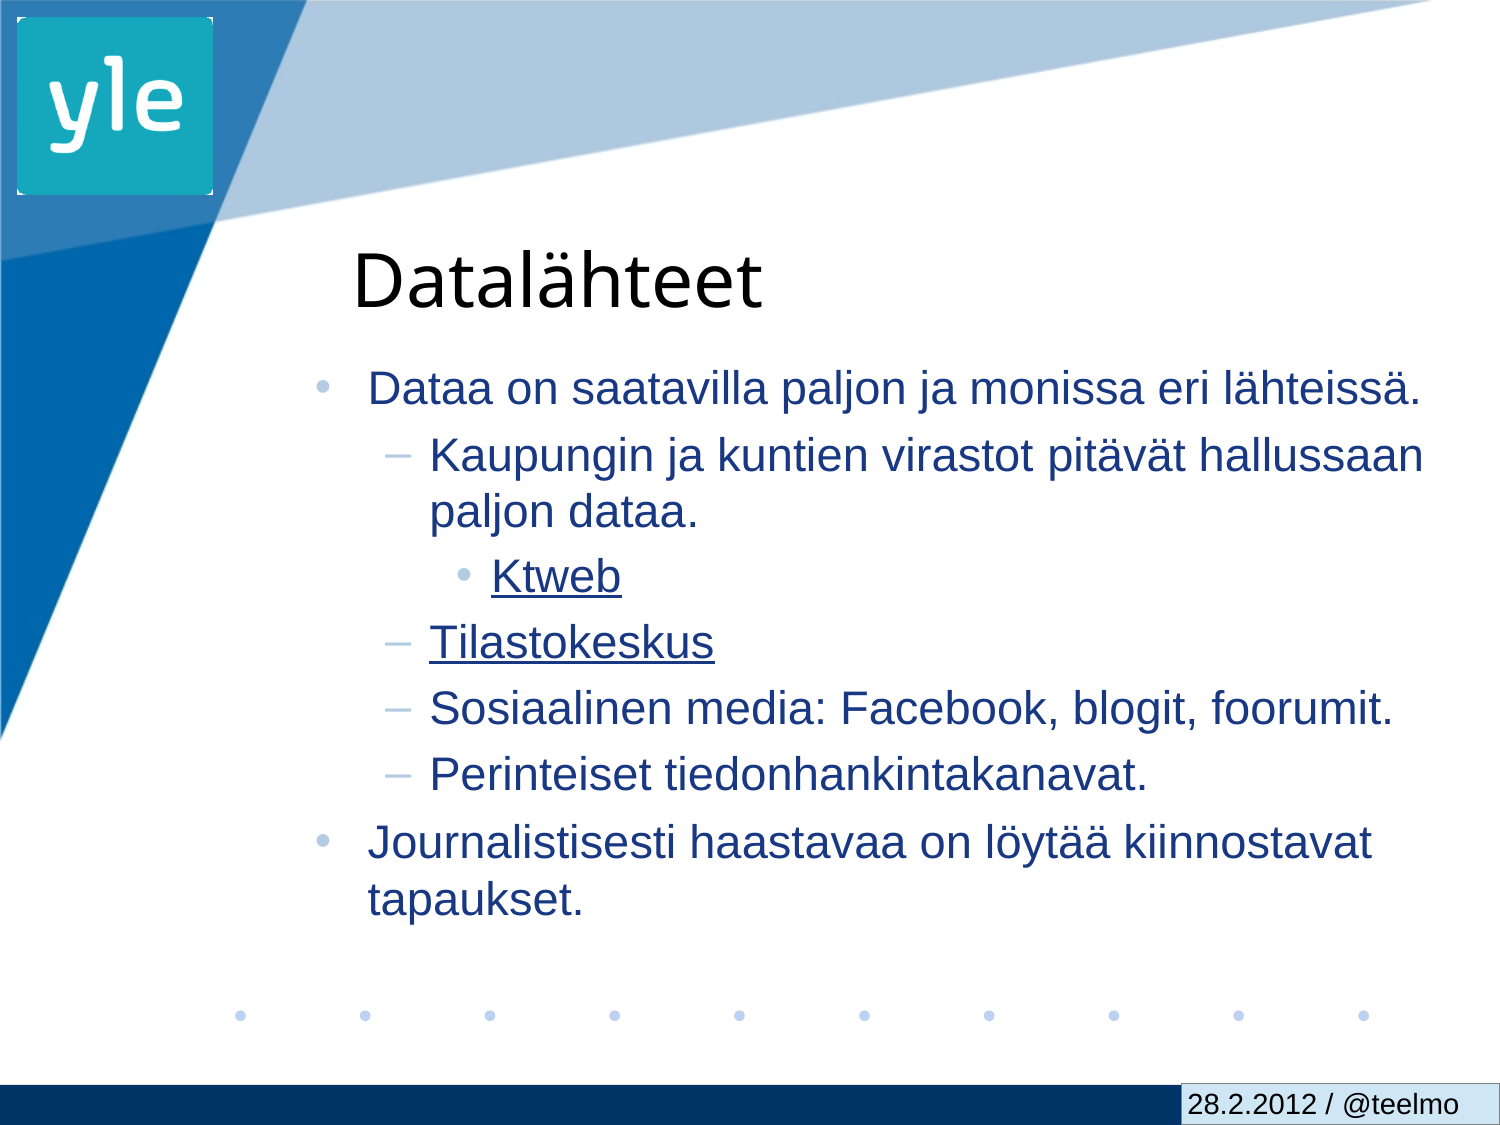

# Datalähteet
Dataa on saatavilla paljon ja monissa eri lähteissä.
Kaupungin ja kuntien virastot pitävät hallussaan paljon dataa.
Ktweb
Tilastokeskus
Sosiaalinen media: Facebook, blogit, foorumit.
Perinteiset tiedonhankintakanavat.
Journalistisesti haastavaa on löytää kiinnostavat tapaukset.
28.2.2012 / @teelmo